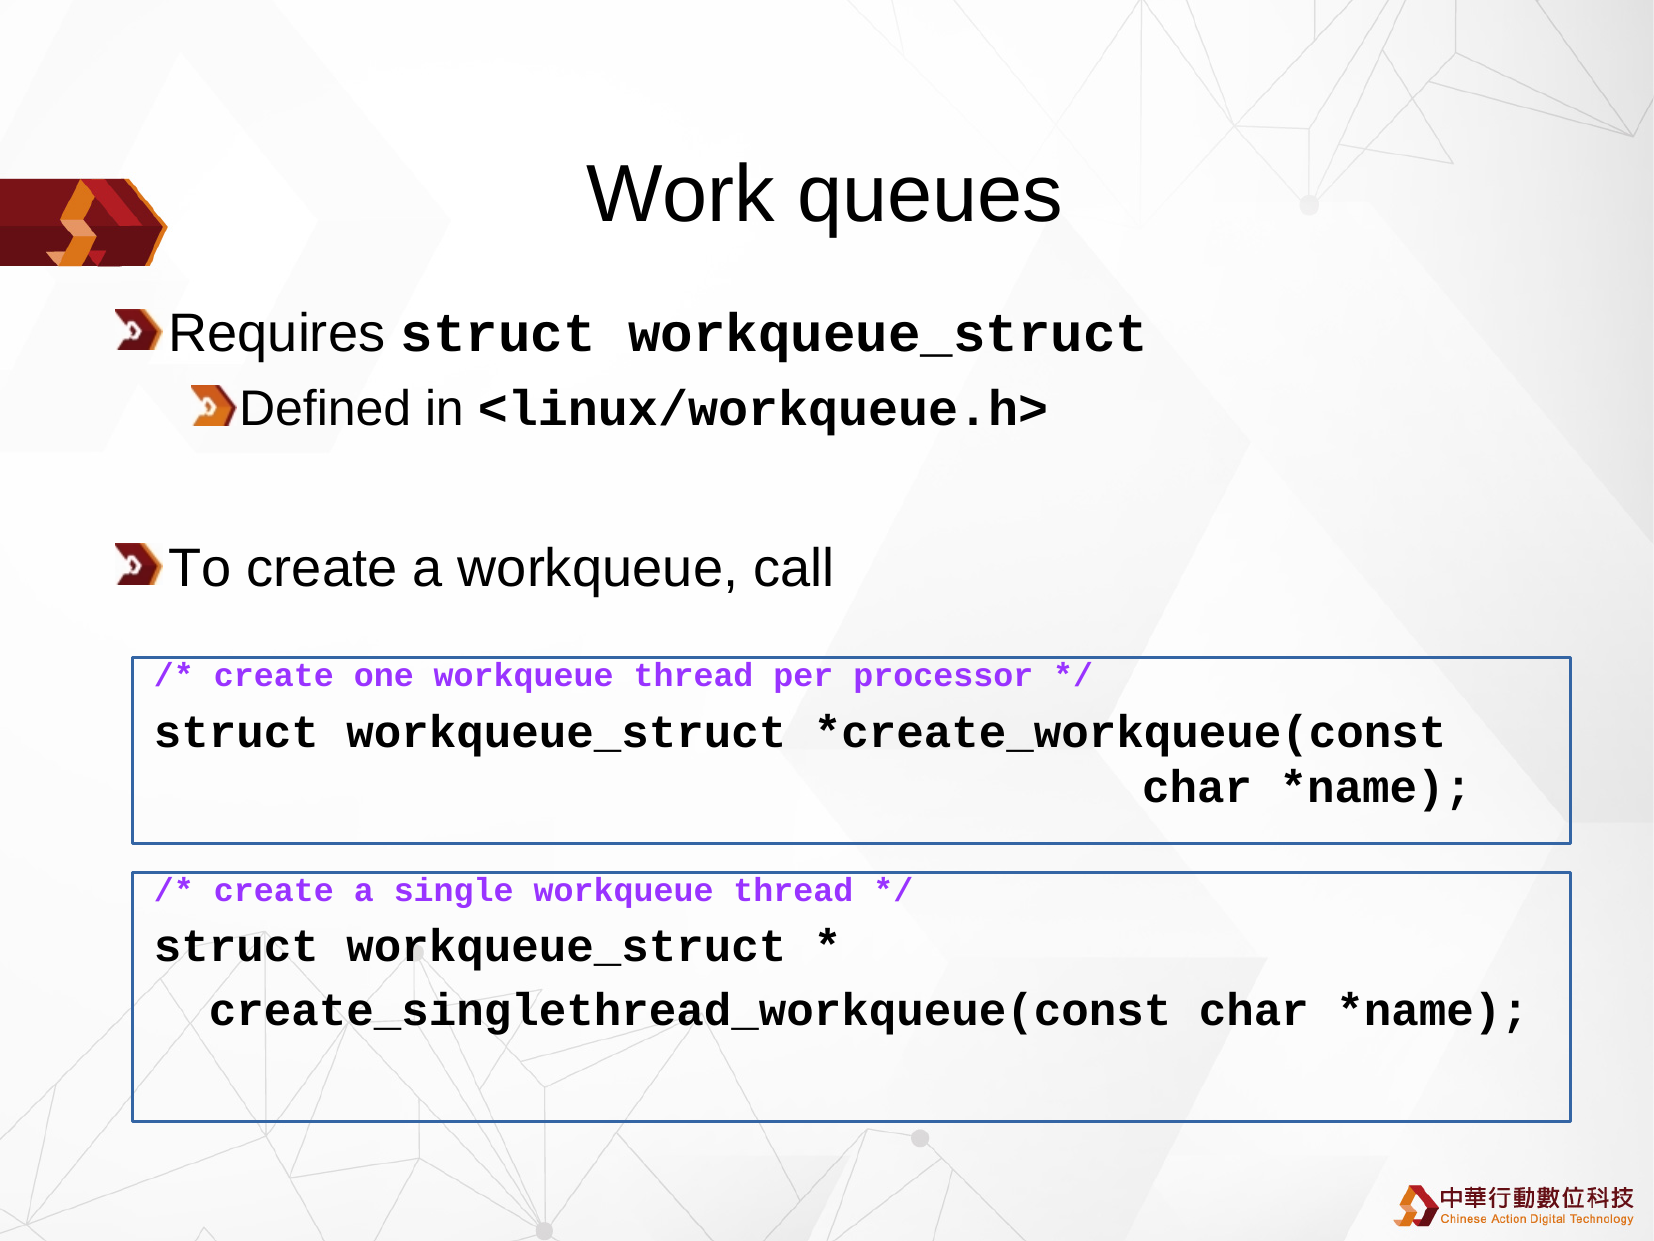

# Work queues
Requires struct workqueue_struct
Defined in <linux/workqueue.h>
To create a workqueue, call
/* create one workqueue thread per processor */
struct workqueue_struct *create_workqueue(const char *name);
/* create a single workqueue thread */
struct workqueue_struct *
 create_singlethread_workqueue(const char *name);